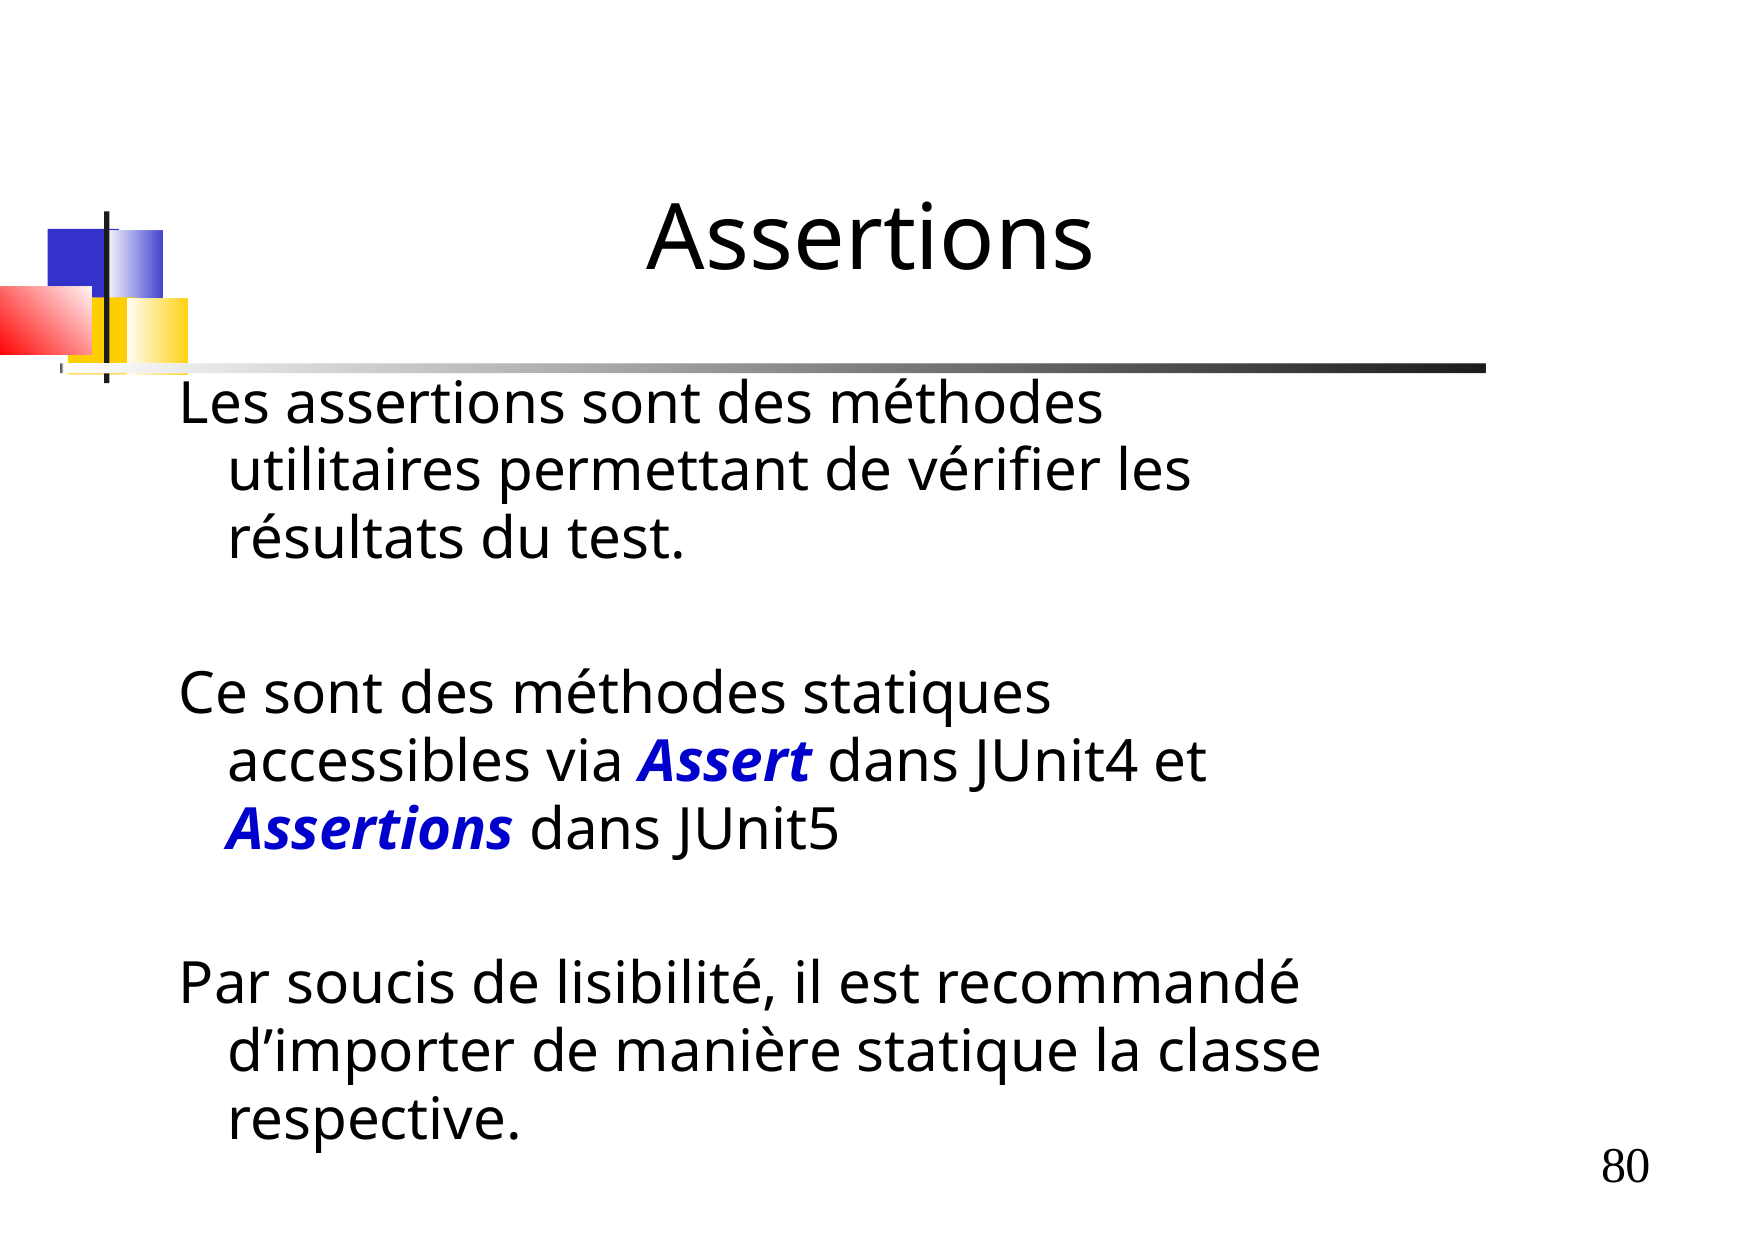

# Assertions
Les assertions sont des méthodes utilitaires permettant de vérifier les résultats du test.
Ce sont des méthodes statiques accessibles via Assert dans JUnit4 et Assertions dans JUnit5
Par soucis de lisibilité, il est recommandé d’importer de manière statique la classe respective.
80